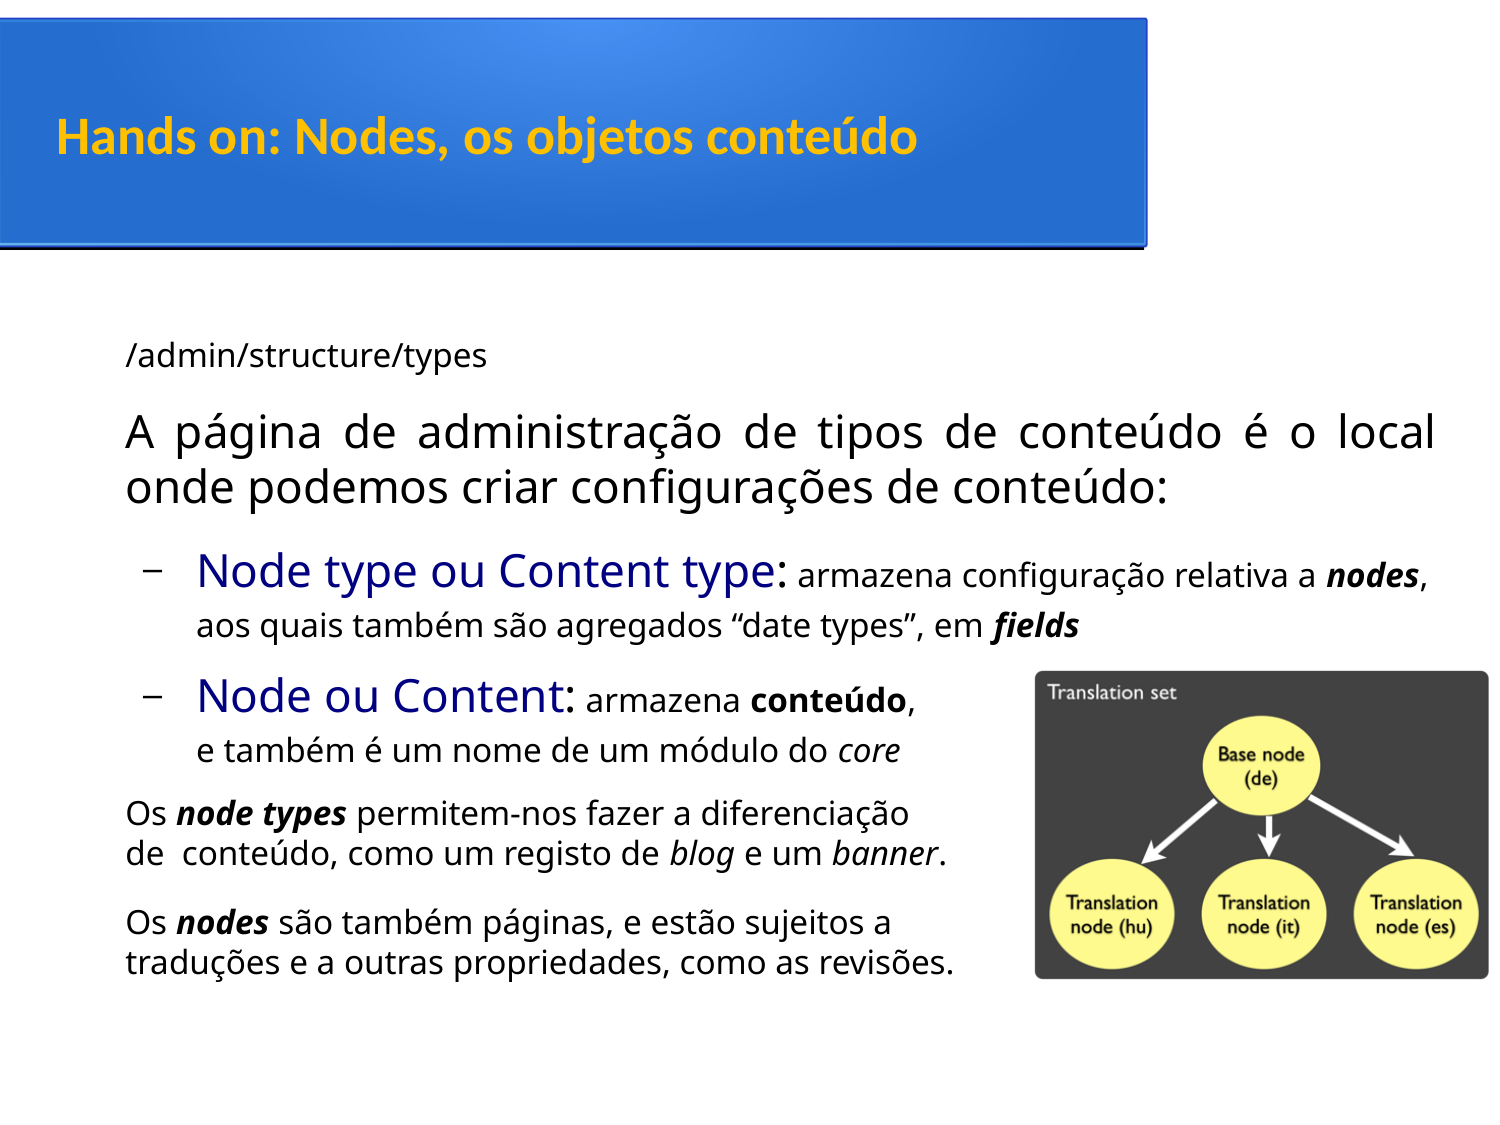

# Hands on: Nodes, os objetos conteúdo
/admin/structure/types
A página de administração de tipos de conteúdo é o local onde podemos criar configurações de conteúdo:
Node type ou Content type: armazena configuração relativa a nodes, aos quais também são agregados “date types”, em fields
Node ou Content: armazena conteúdo,
e também é um nome de um módulo do core
Os node types permitem-nos fazer a diferenciação
de conteúdo, como um registo de blog e um banner.
Os nodes são também páginas, e estão sujeitos a
traduções e a outras propriedades, como as revisões.